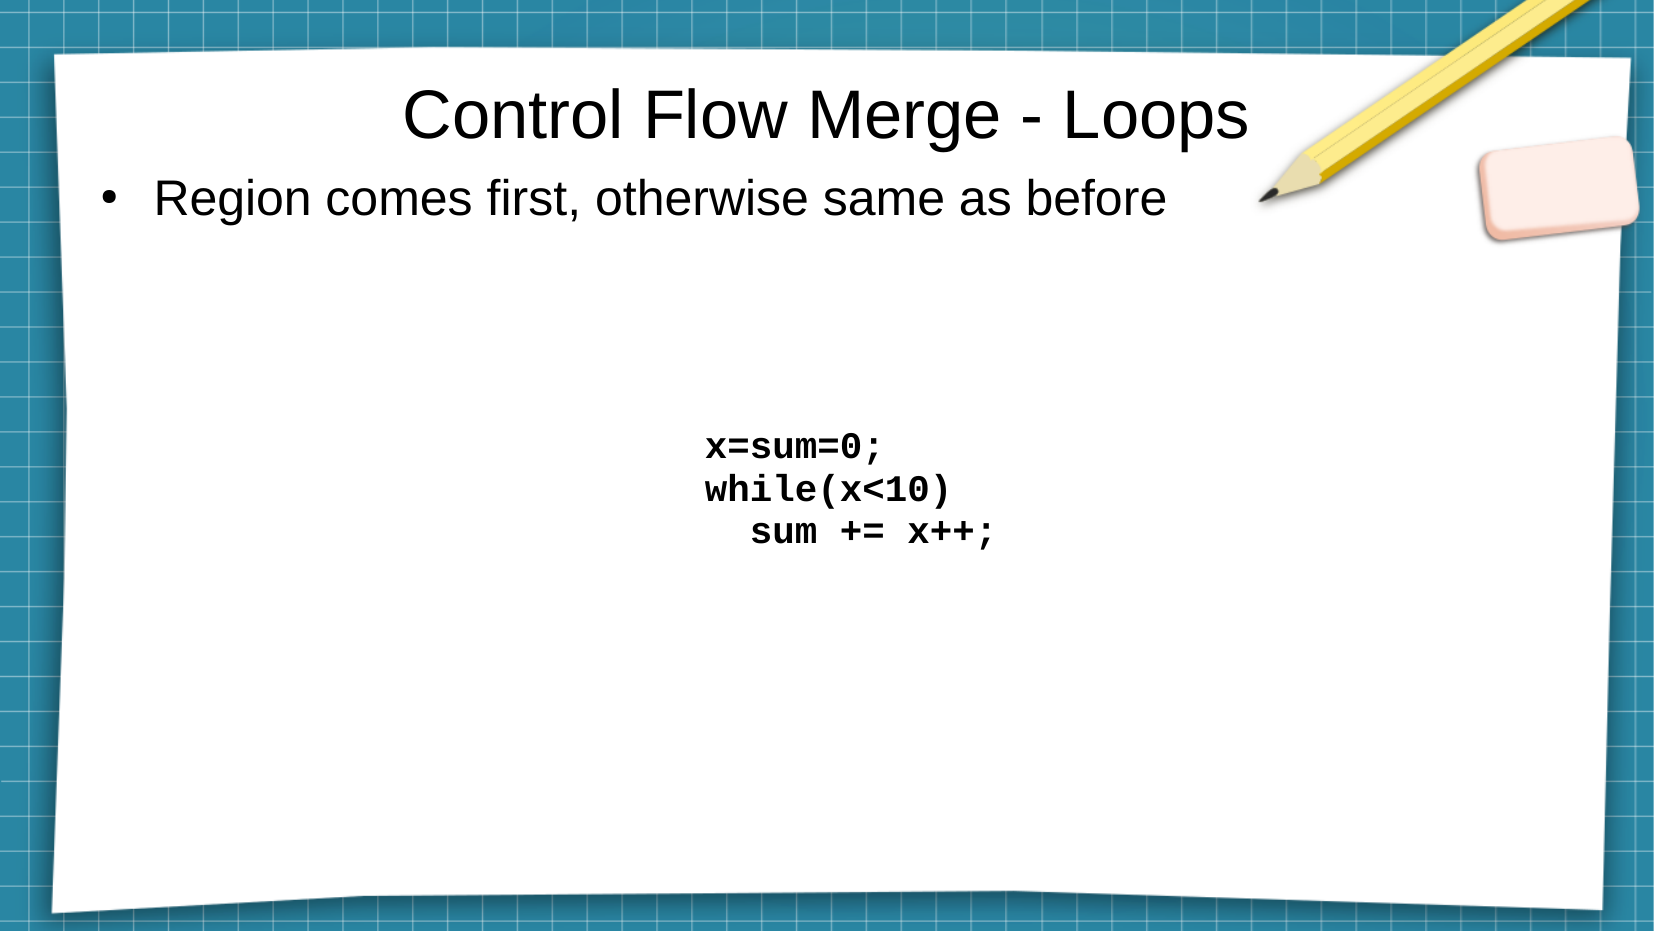

# Control Flow Merge - Loops
Region comes first, otherwise same as before
x=sum=0;
while(x<10)
 sum += x++;